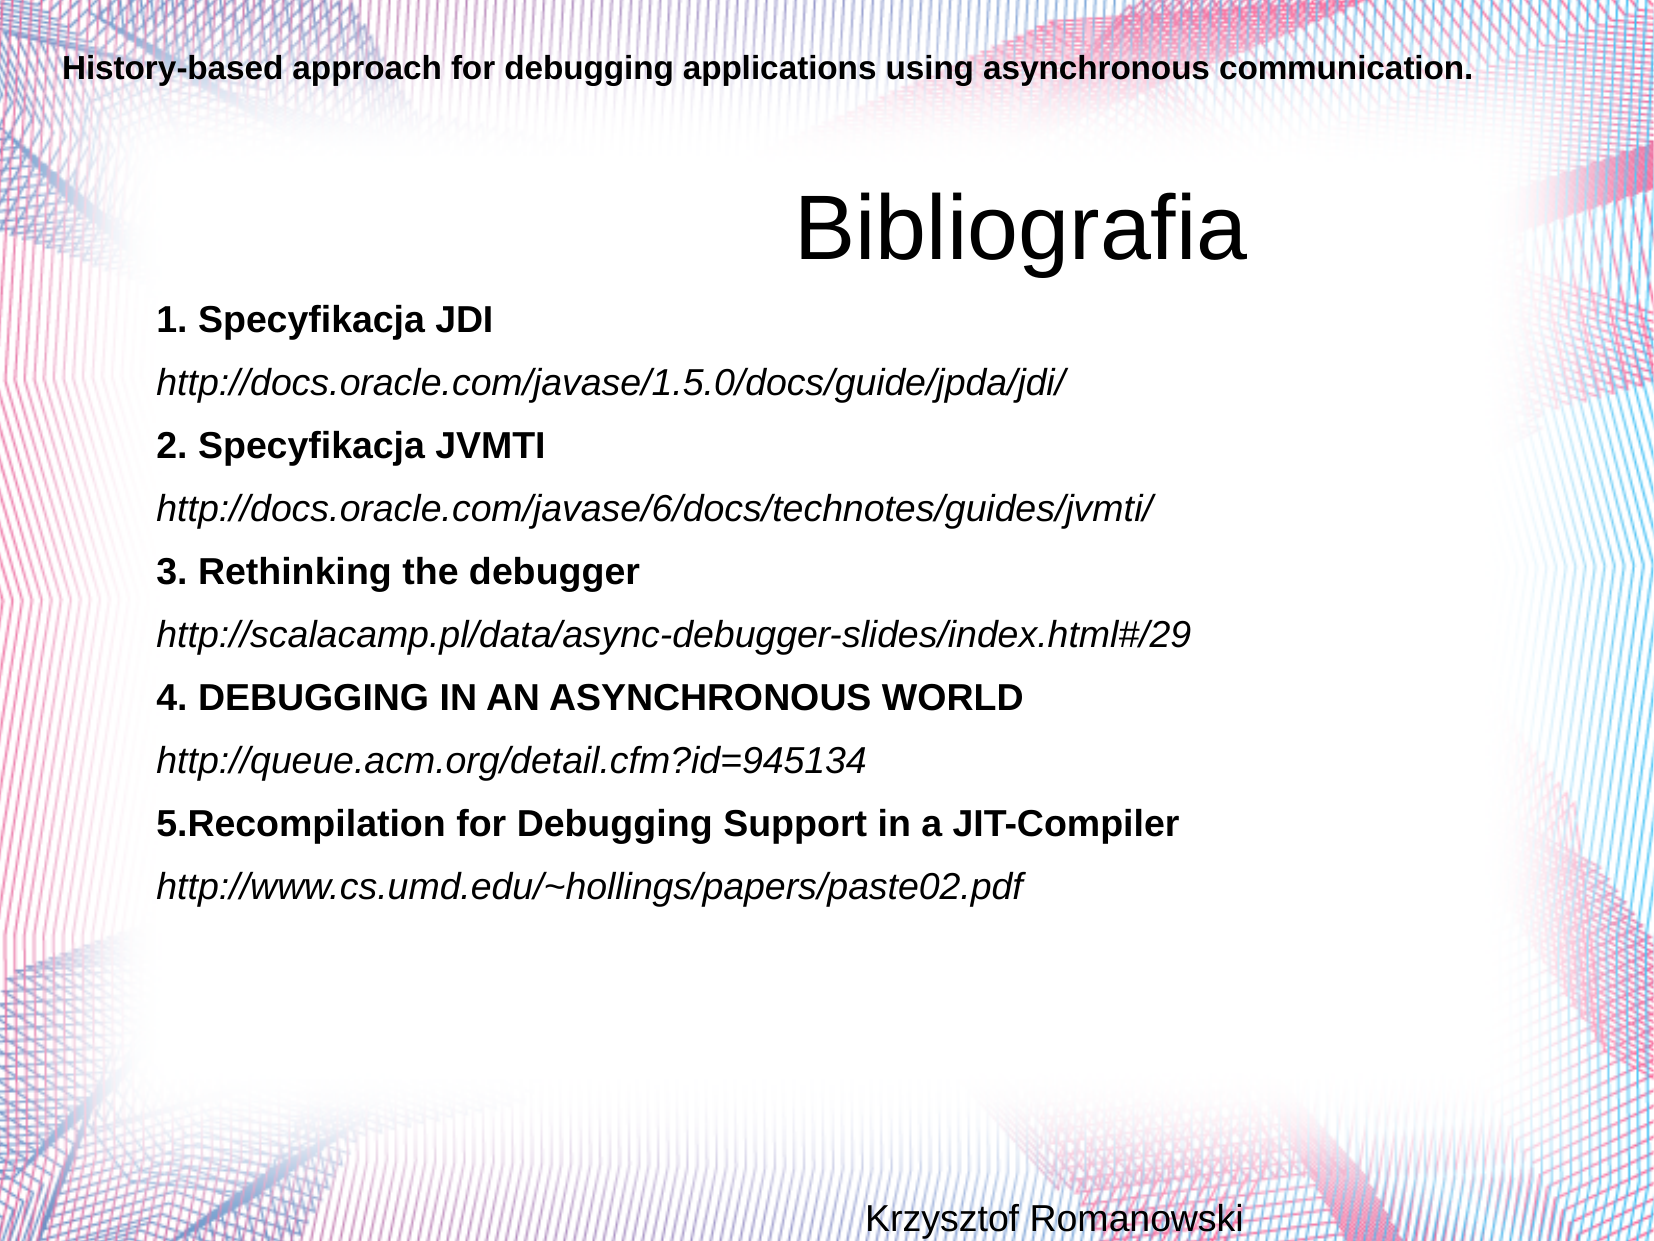

History-based approach for debugging applications using asynchronous communication.
Bibliografia
1. Specyfikacja JDI
http://docs.oracle.com/javase/1.5.0/docs/guide/jpda/jdi/
2. Specyfikacja JVMTI
http://docs.oracle.com/javase/6/docs/technotes/guides/jvmti/
3. Rethinking the debugger
http://scalacamp.pl/data/async-debugger-slides/index.html#/29
4. DEBUGGING IN AN ASYNCHRONOUS WORLD
http://queue.acm.org/detail.cfm?id=945134
5.Recompilation for Debugging Support in a JIT-Compiler
http://www.cs.umd.edu/~hollings/papers/paste02.pdf
Krzysztof Romanowski